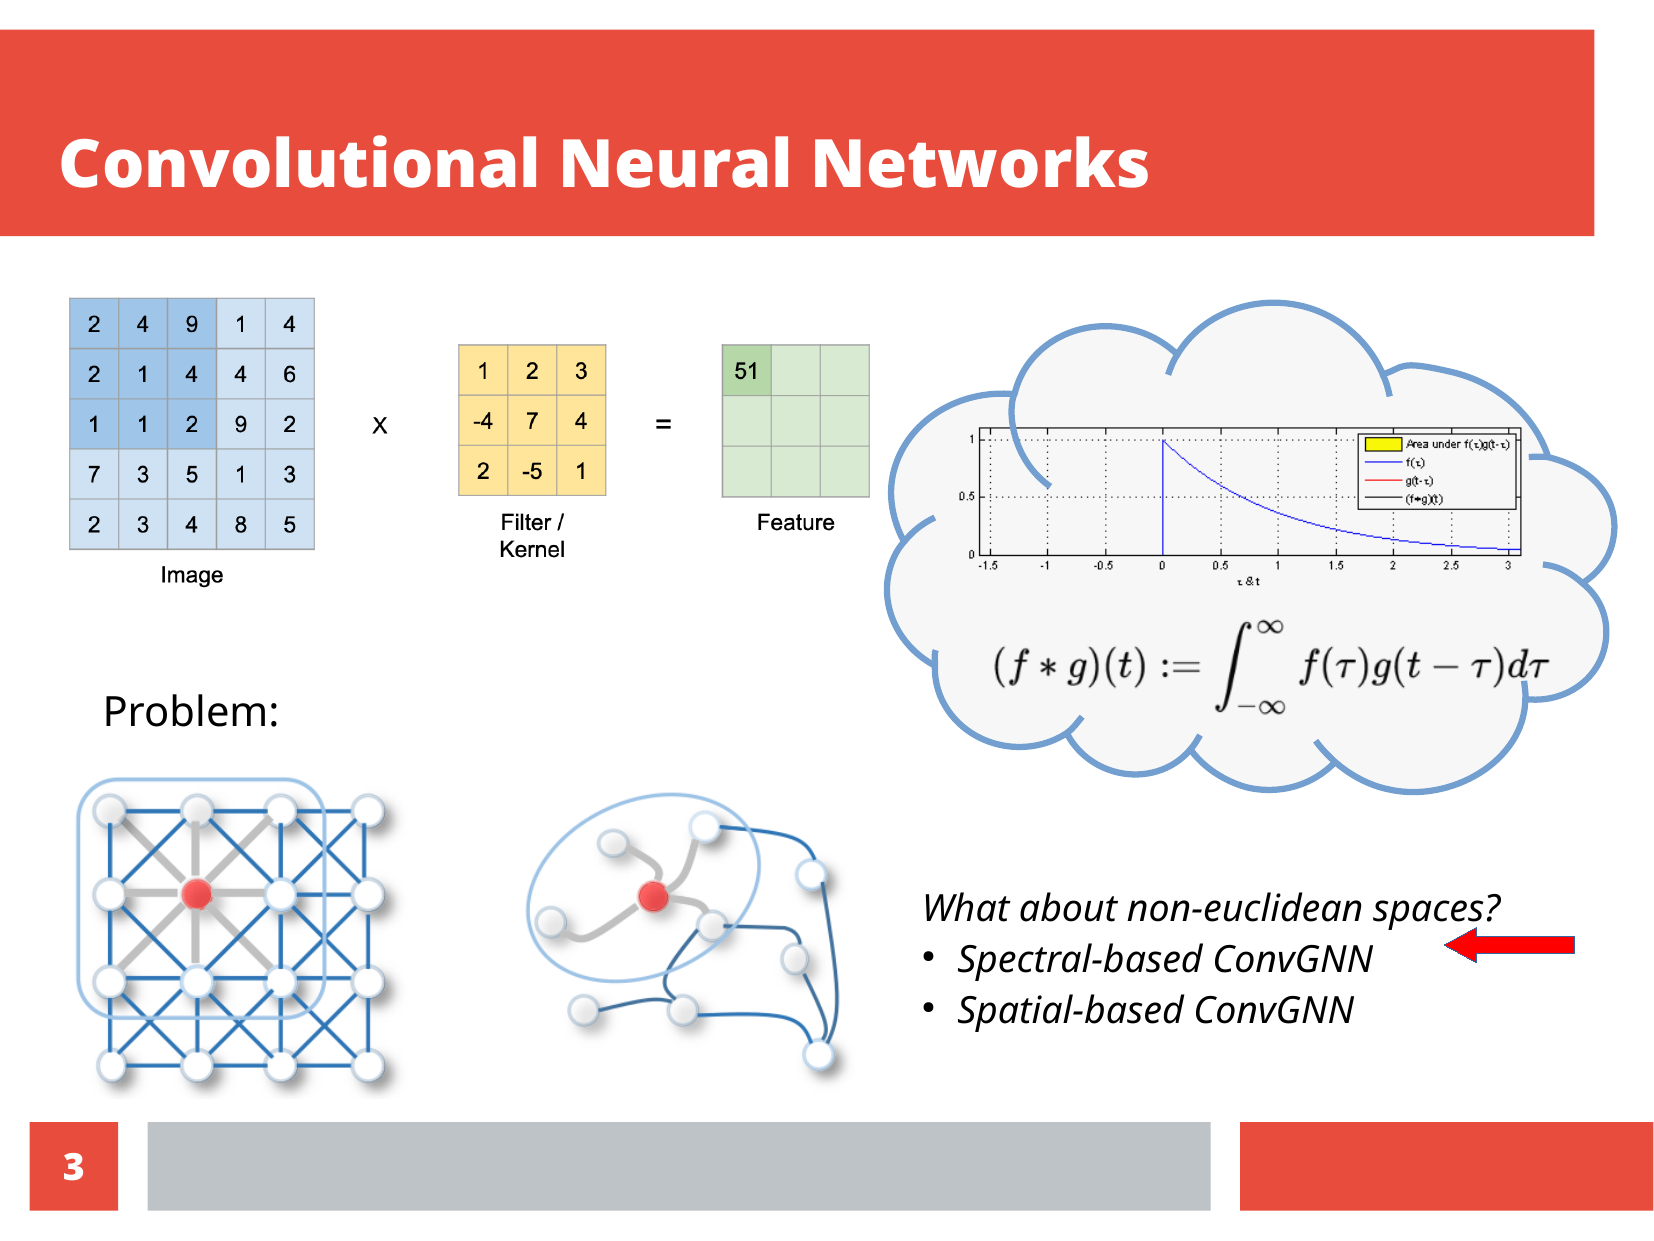

# Convolutional Neural Networks
Problem:
What about non-euclidean spaces?
Spectral-based ConvGNN
Spatial-based ConvGNN
3